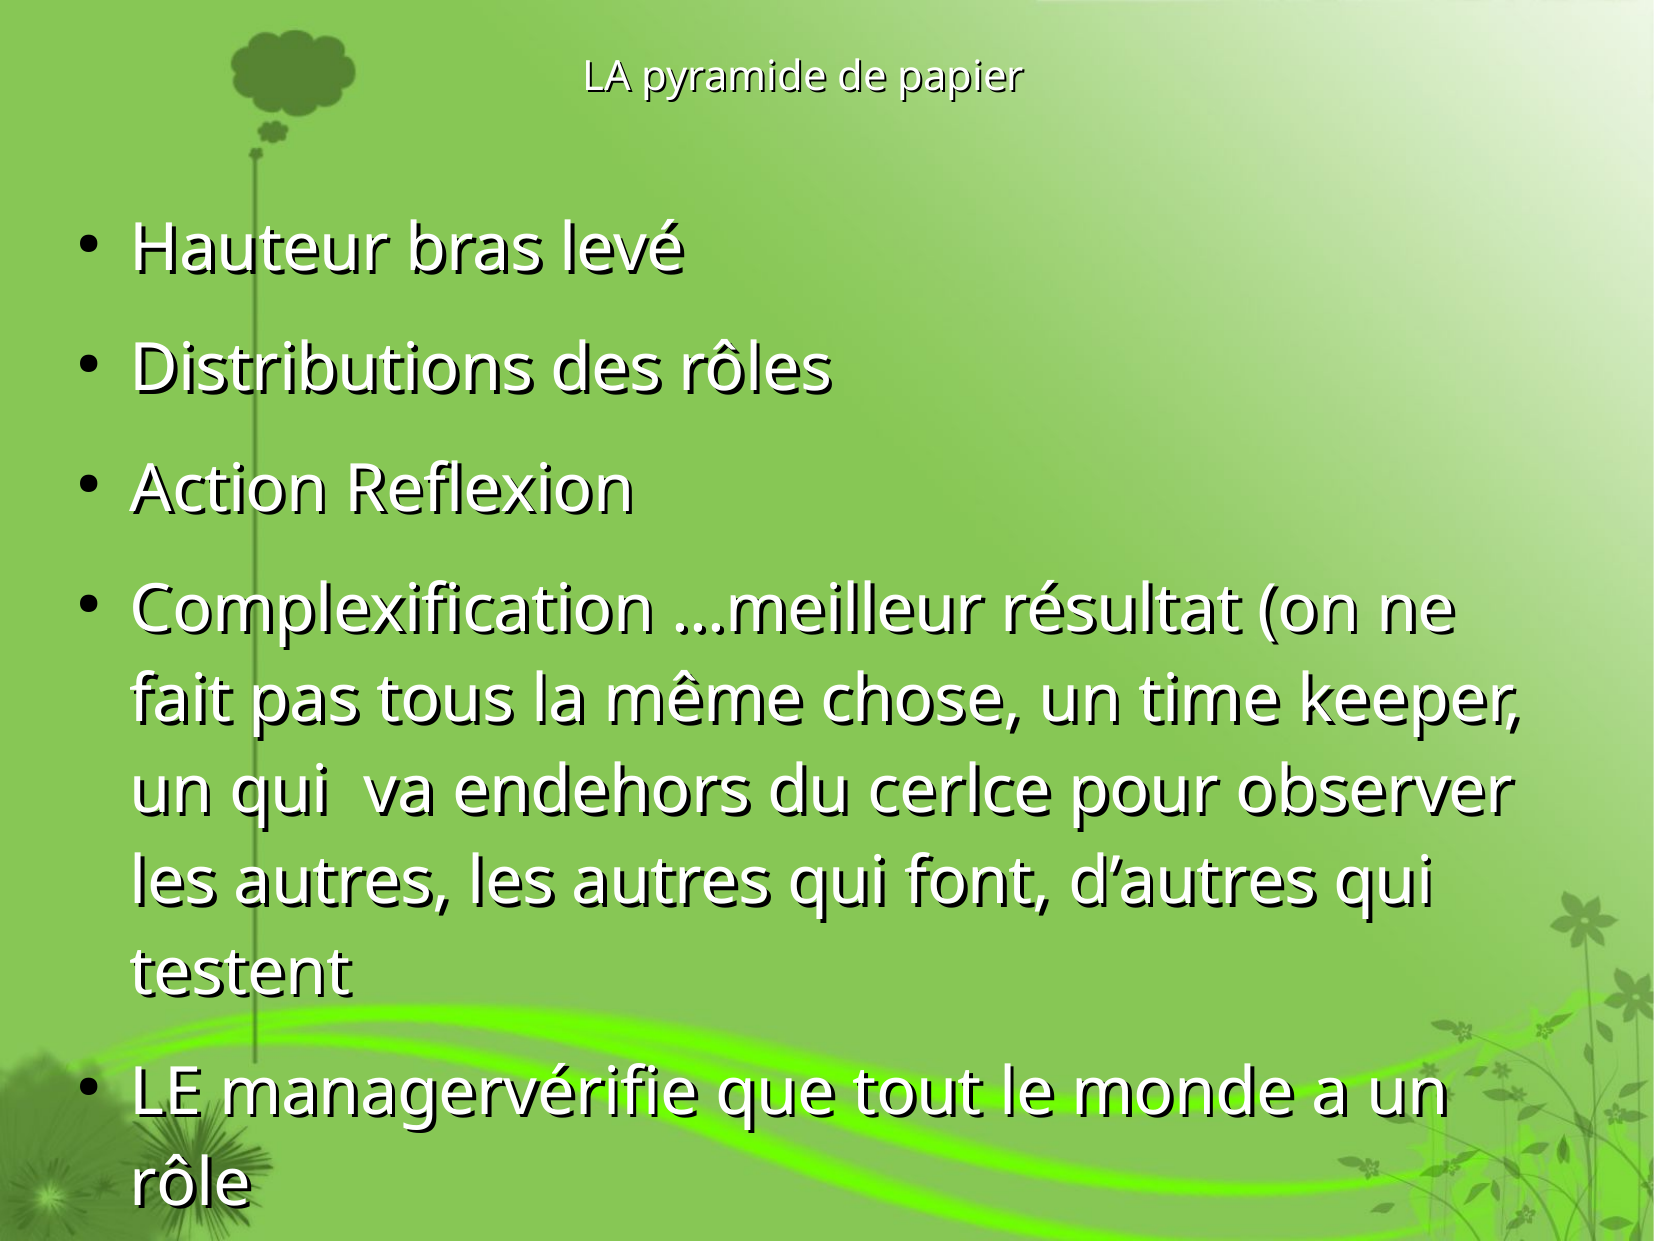

# LA pyramide de papier
Hauteur bras levé
Distributions des rôles
Action Reflexion
Complexification ...meilleur résultat (on ne fait pas tous la même chose, un time keeper, un qui va endehors du cerlce pour observer les autres, les autres qui font, d’autres qui testent
LE managervérifie que tout le monde a un rôle
Que les régles sont respectées
Poser le problème, trouver des solutions,organiser la communication ,gérer les leaders, Trancher prendre des décisions